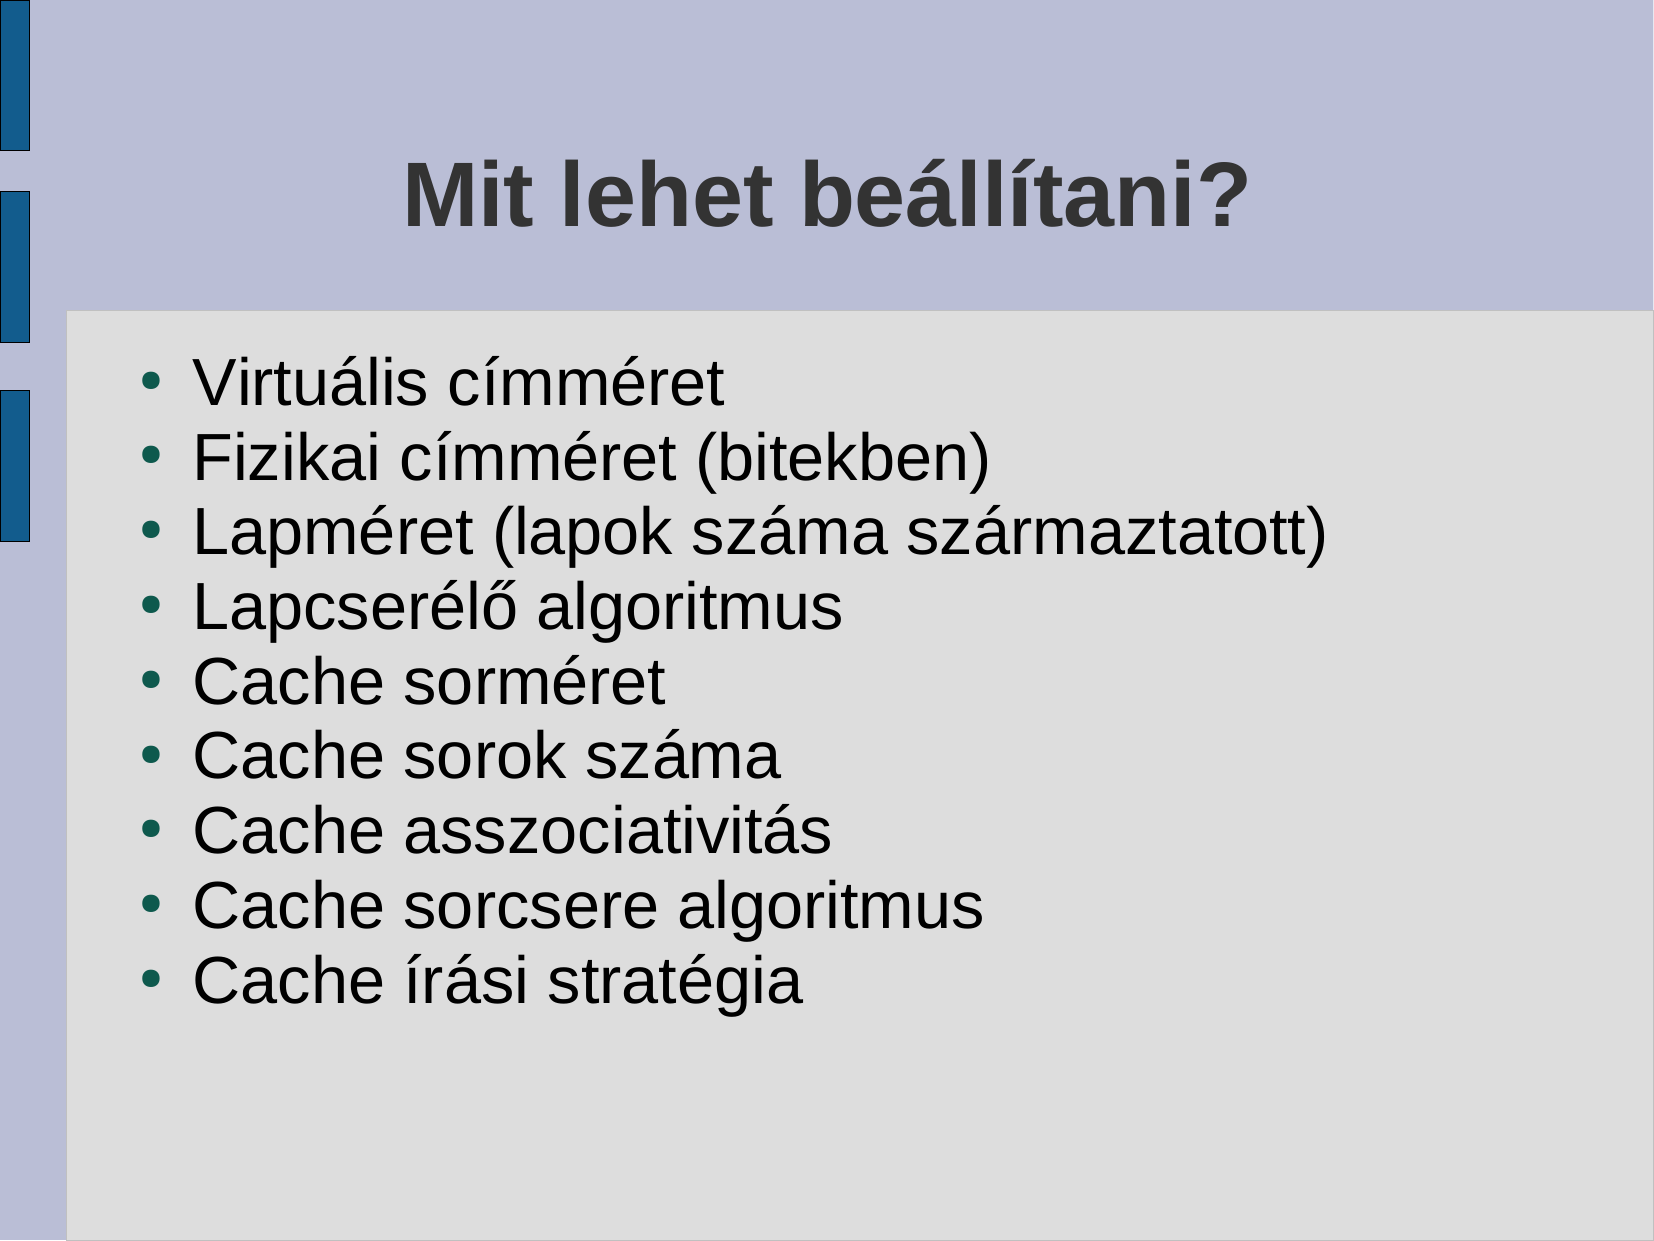

# Mit lehet beállítani?
Virtuális címméret
Fizikai címméret (bitekben)
Lapméret (lapok száma származtatott)
Lapcserélő algoritmus
Cache sorméret
Cache sorok száma
Cache asszociativitás
Cache sorcsere algoritmus
Cache írási stratégia